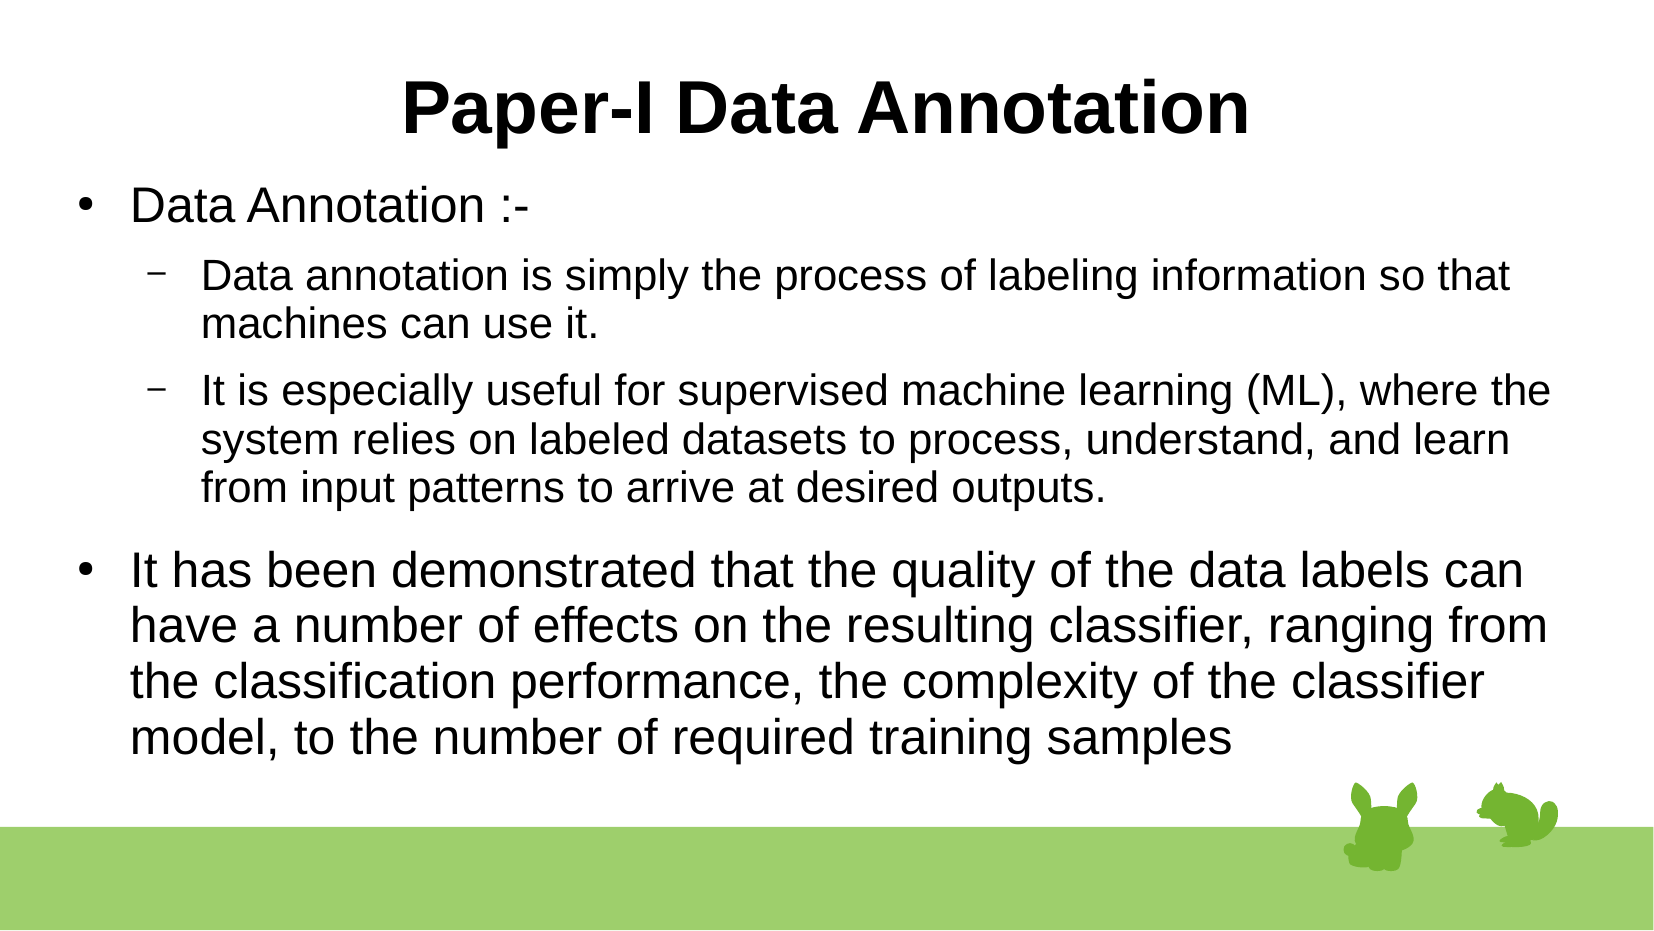

# Paper-I Data Annotation
Data Annotation :-
Data annotation is simply the process of labeling information so that machines can use it.
It is especially useful for supervised machine learning (ML), where the system relies on labeled datasets to process, understand, and learn from input patterns to arrive at desired outputs.
It has been demonstrated that the quality of the data labels can have a number of effects on the resulting classifier, ranging from the classification performance, the complexity of the classifier model, to the number of required training samples